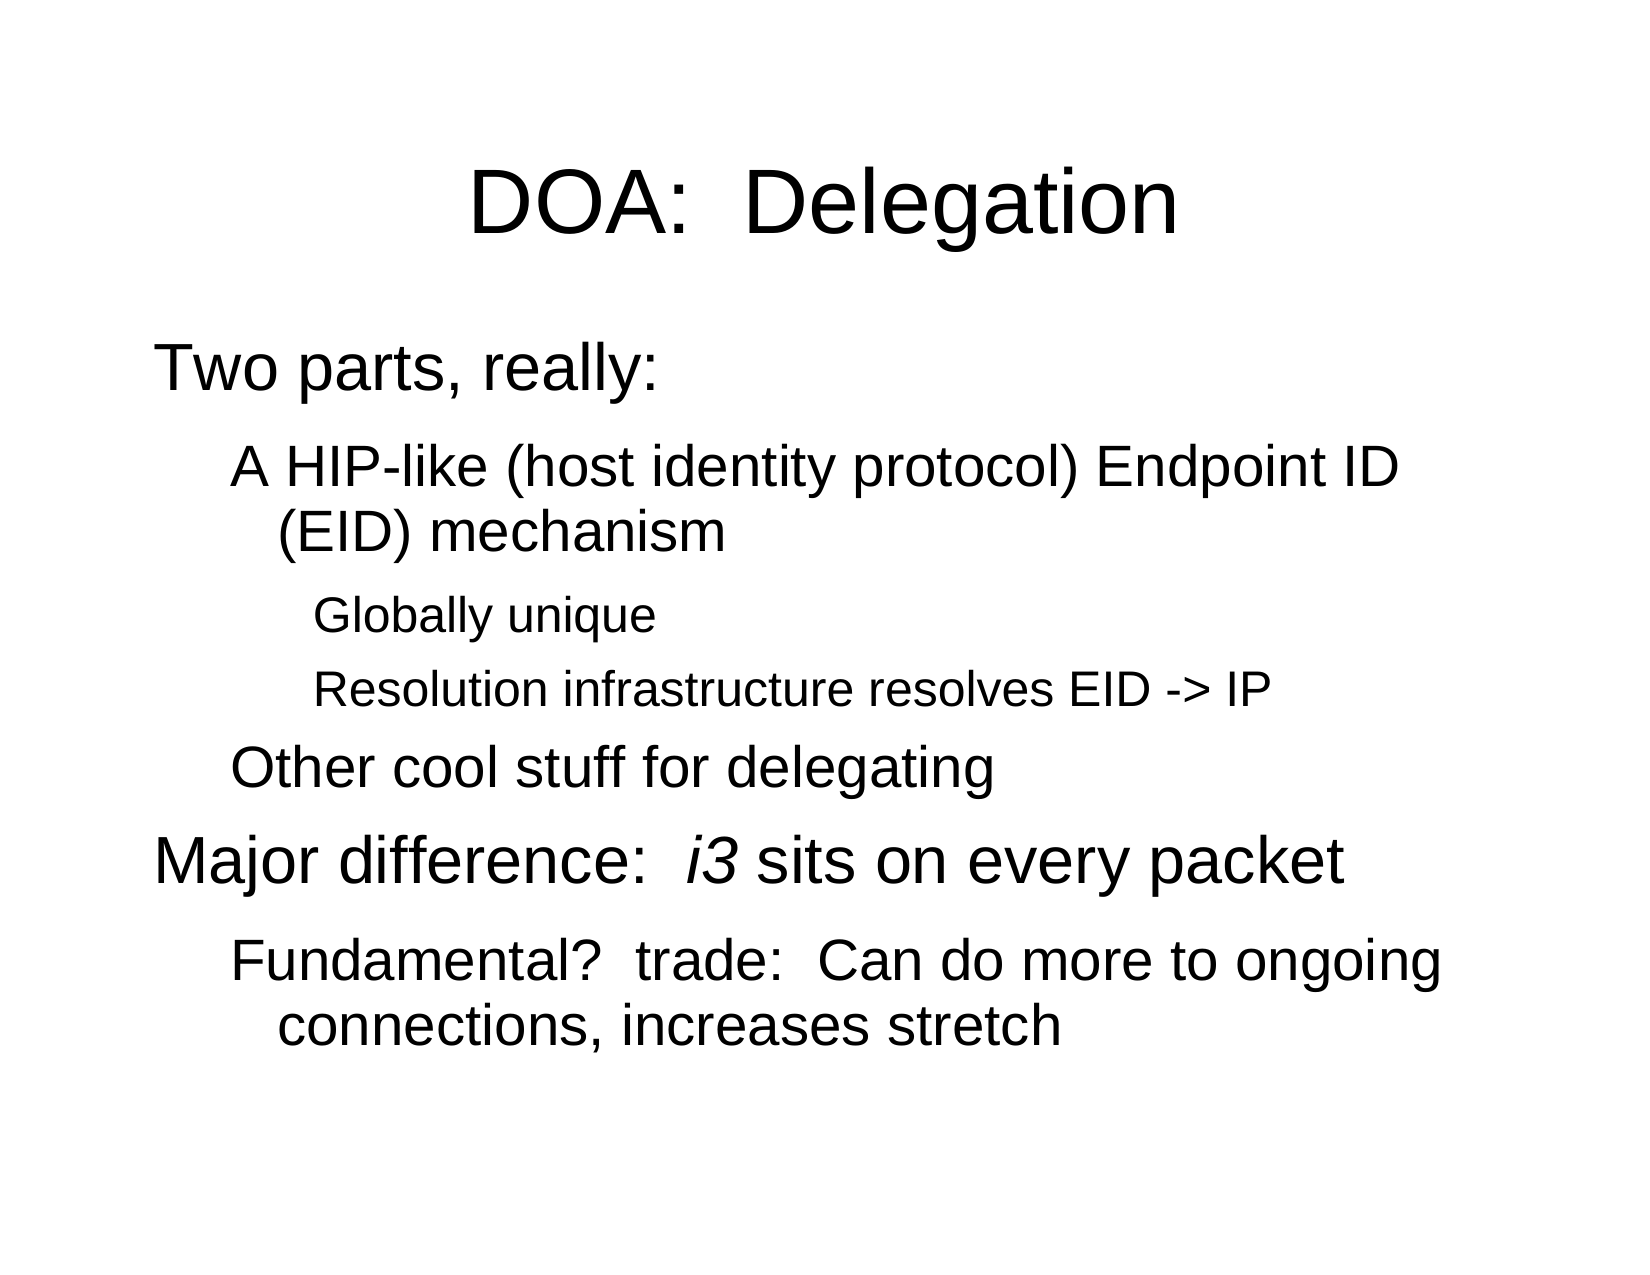

# DOA: Delegation
Two parts, really:
A HIP-like (host identity protocol) Endpoint ID (EID) mechanism
Globally unique
Resolution infrastructure resolves EID -> IP
Other cool stuff for delegating
Major difference: i3 sits on every packet
Fundamental? trade: Can do more to ongoing connections, increases stretch